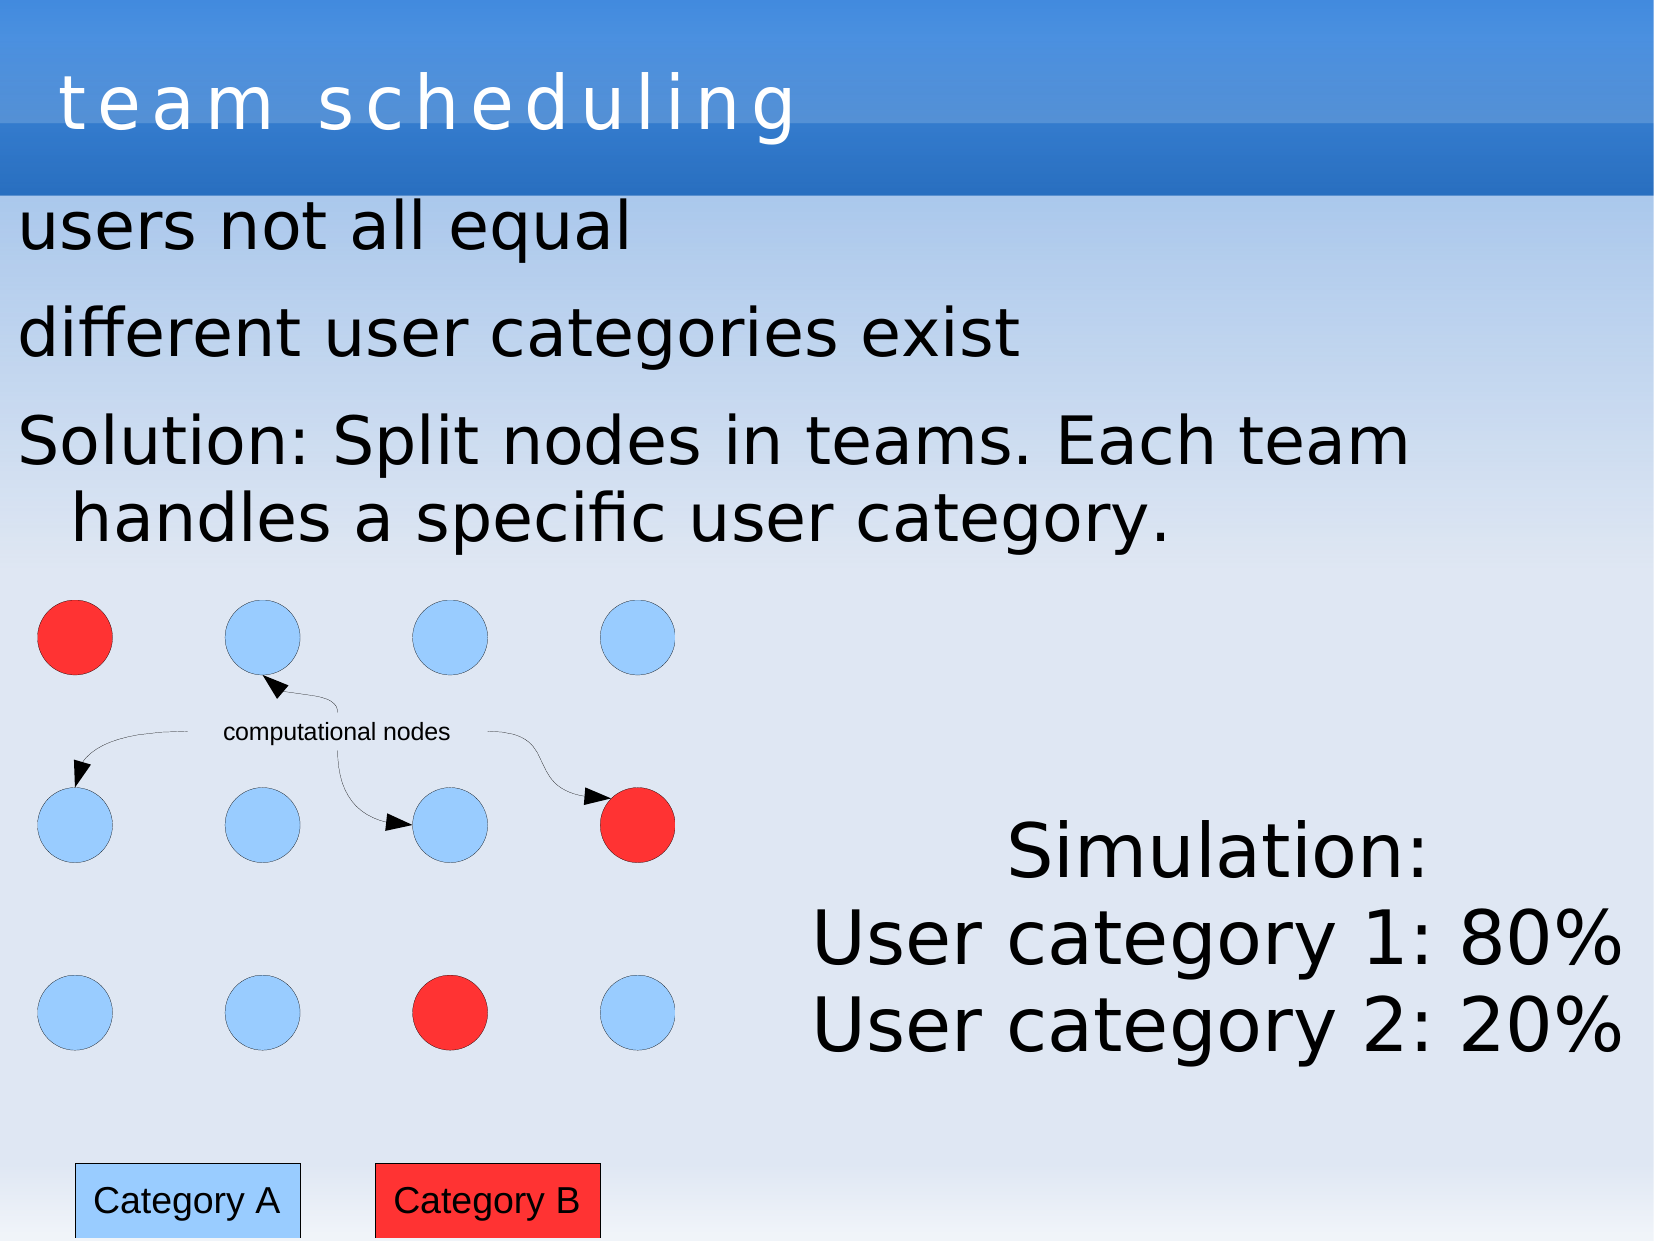

# team scheduling
users not all equal
different user categories exist
Solution: Split nodes in teams. Each team handles a specific user category.
Simulation:
User category 1: 80%
User category 2: 20%